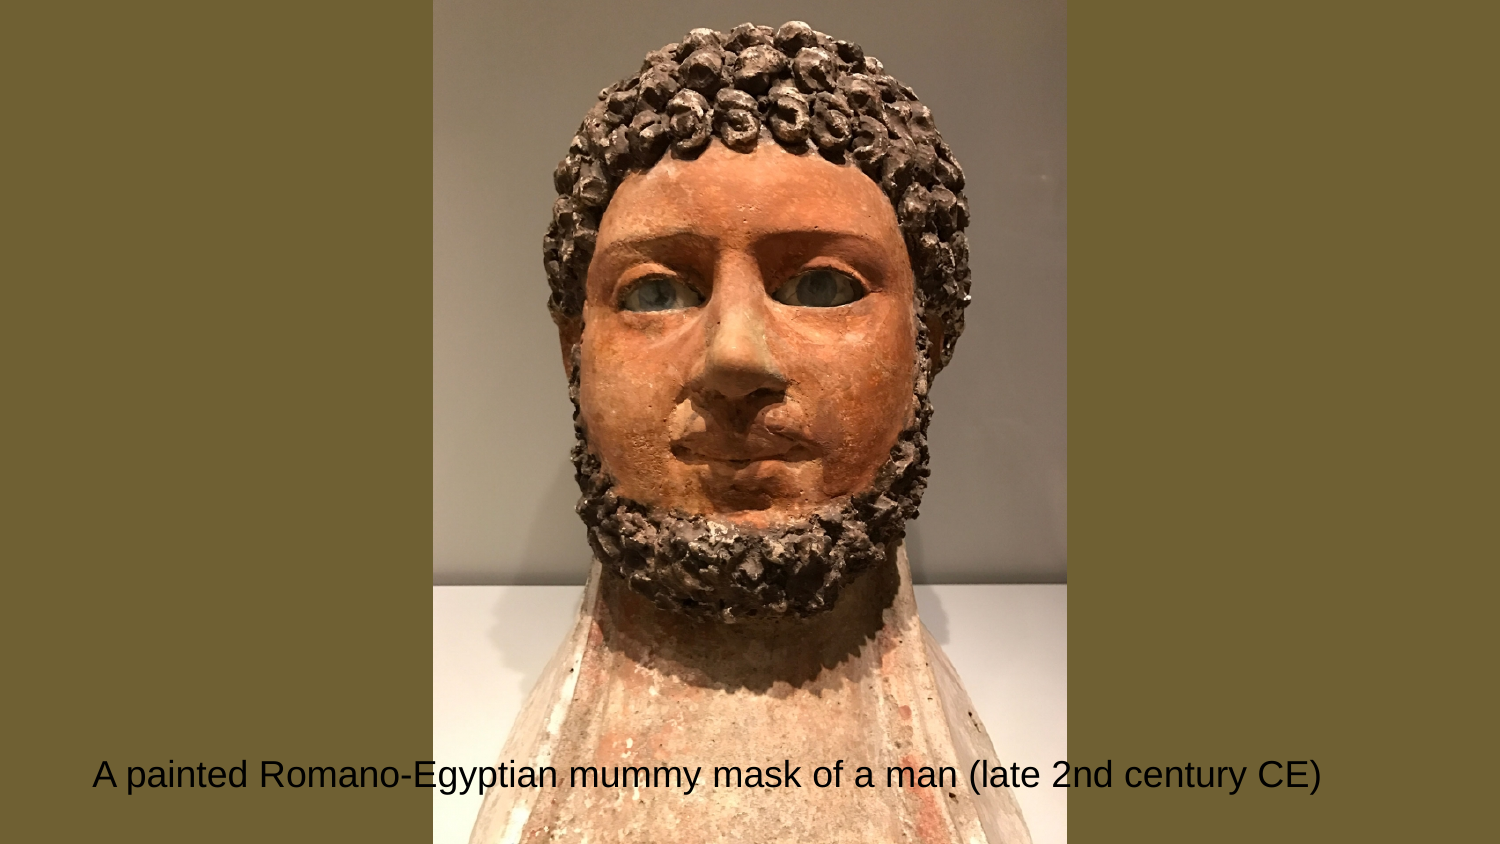

A painted Romano-Egyptian mummy mask of a man (late 2nd century CE)